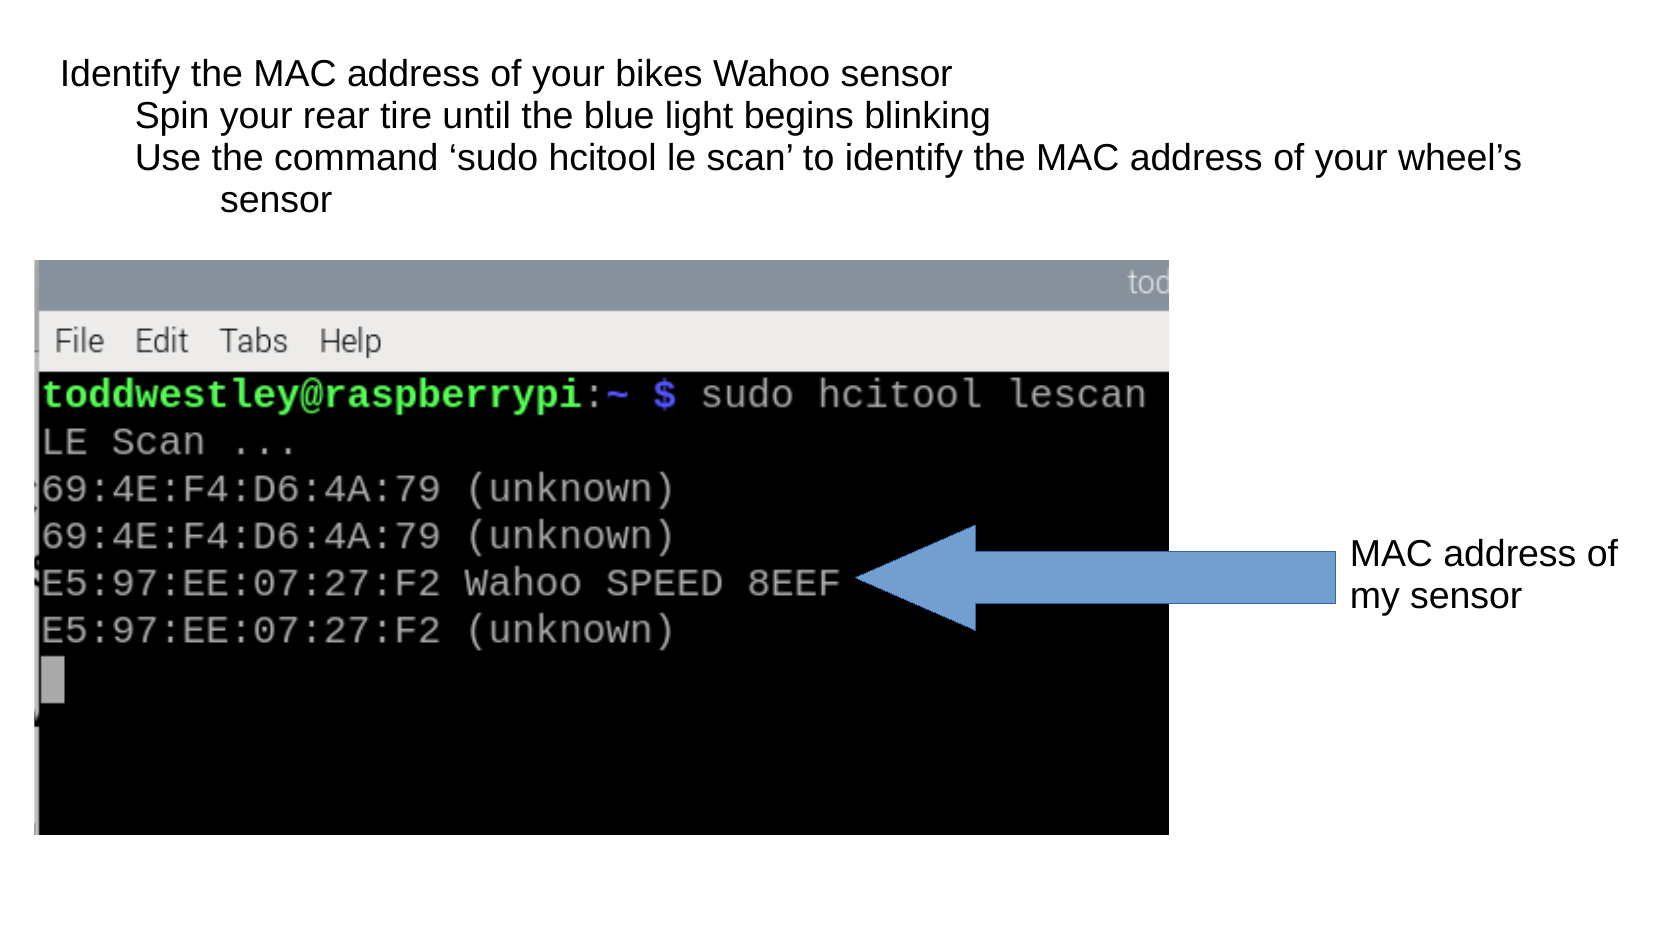

Identify the MAC address of your bikes Wahoo sensor
	Spin your rear tire until the blue light begins blinking
	Use the command ‘sudo hcitool le scan’ to identify the MAC address of your wheel’s
		 sensor
MAC address of my sensor